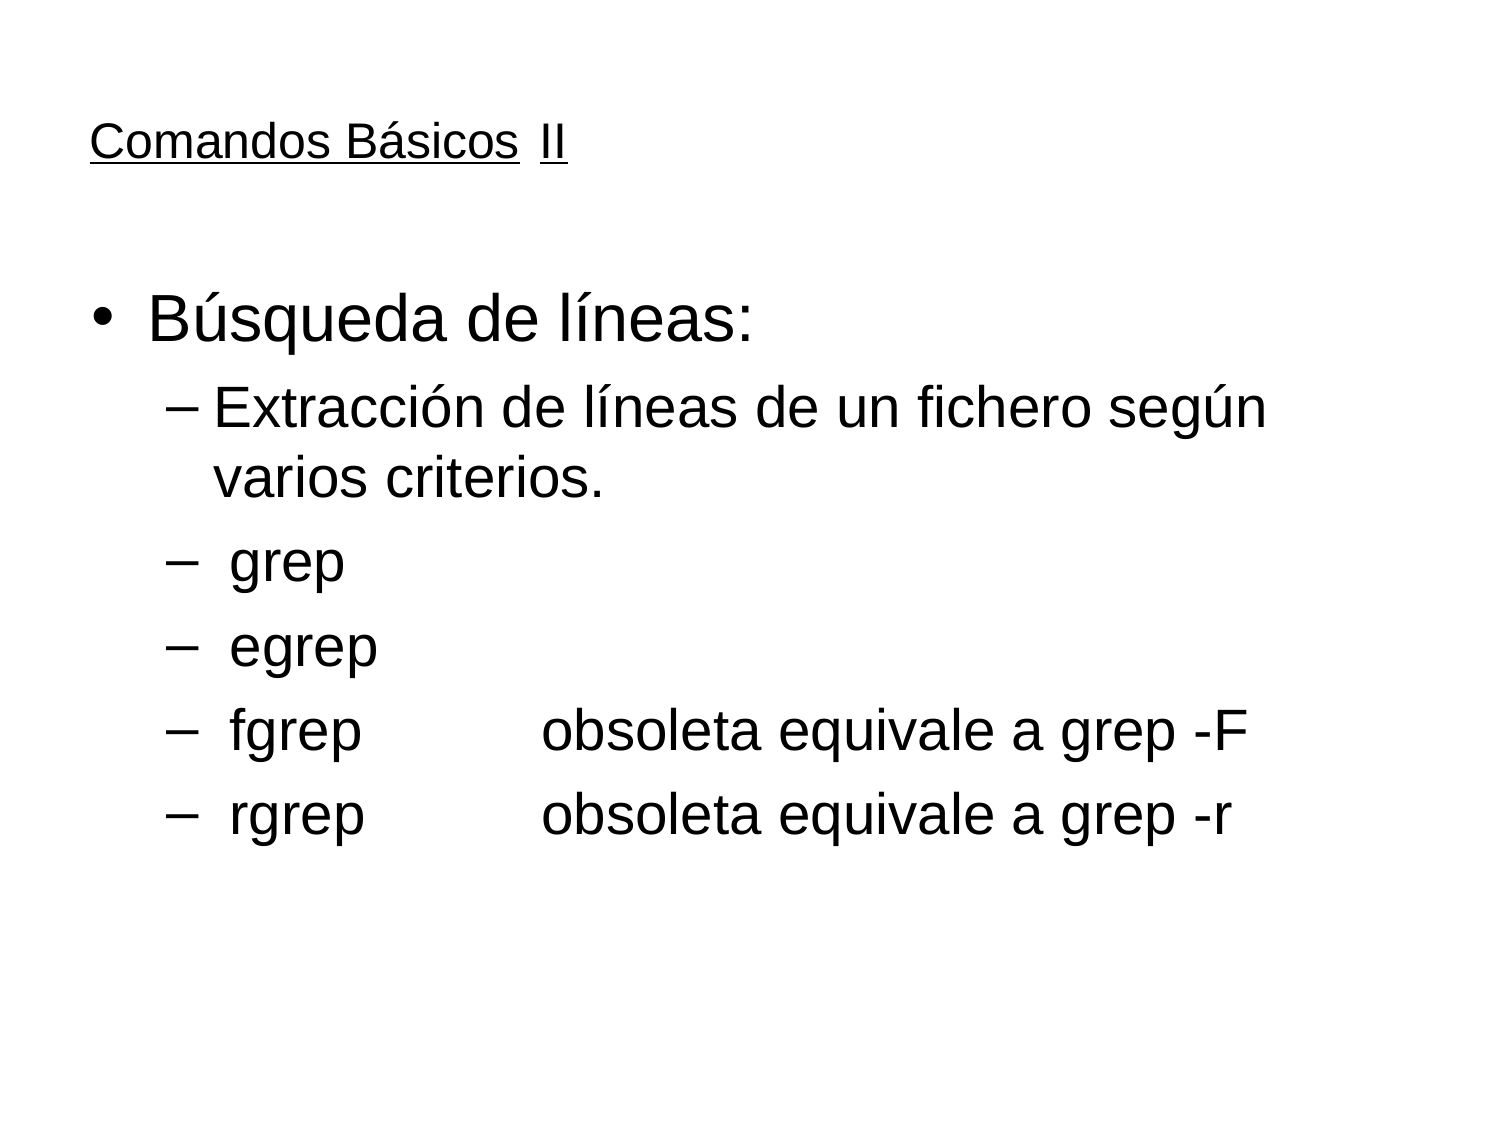

# Comandos Básicos	II
Búsqueda de líneas:
Extracción de líneas de un fichero según varios criterios.
 grep
 egrep
 fgrep		obsoleta equivale a grep -F
 rgrep		obsoleta equivale a grep -r